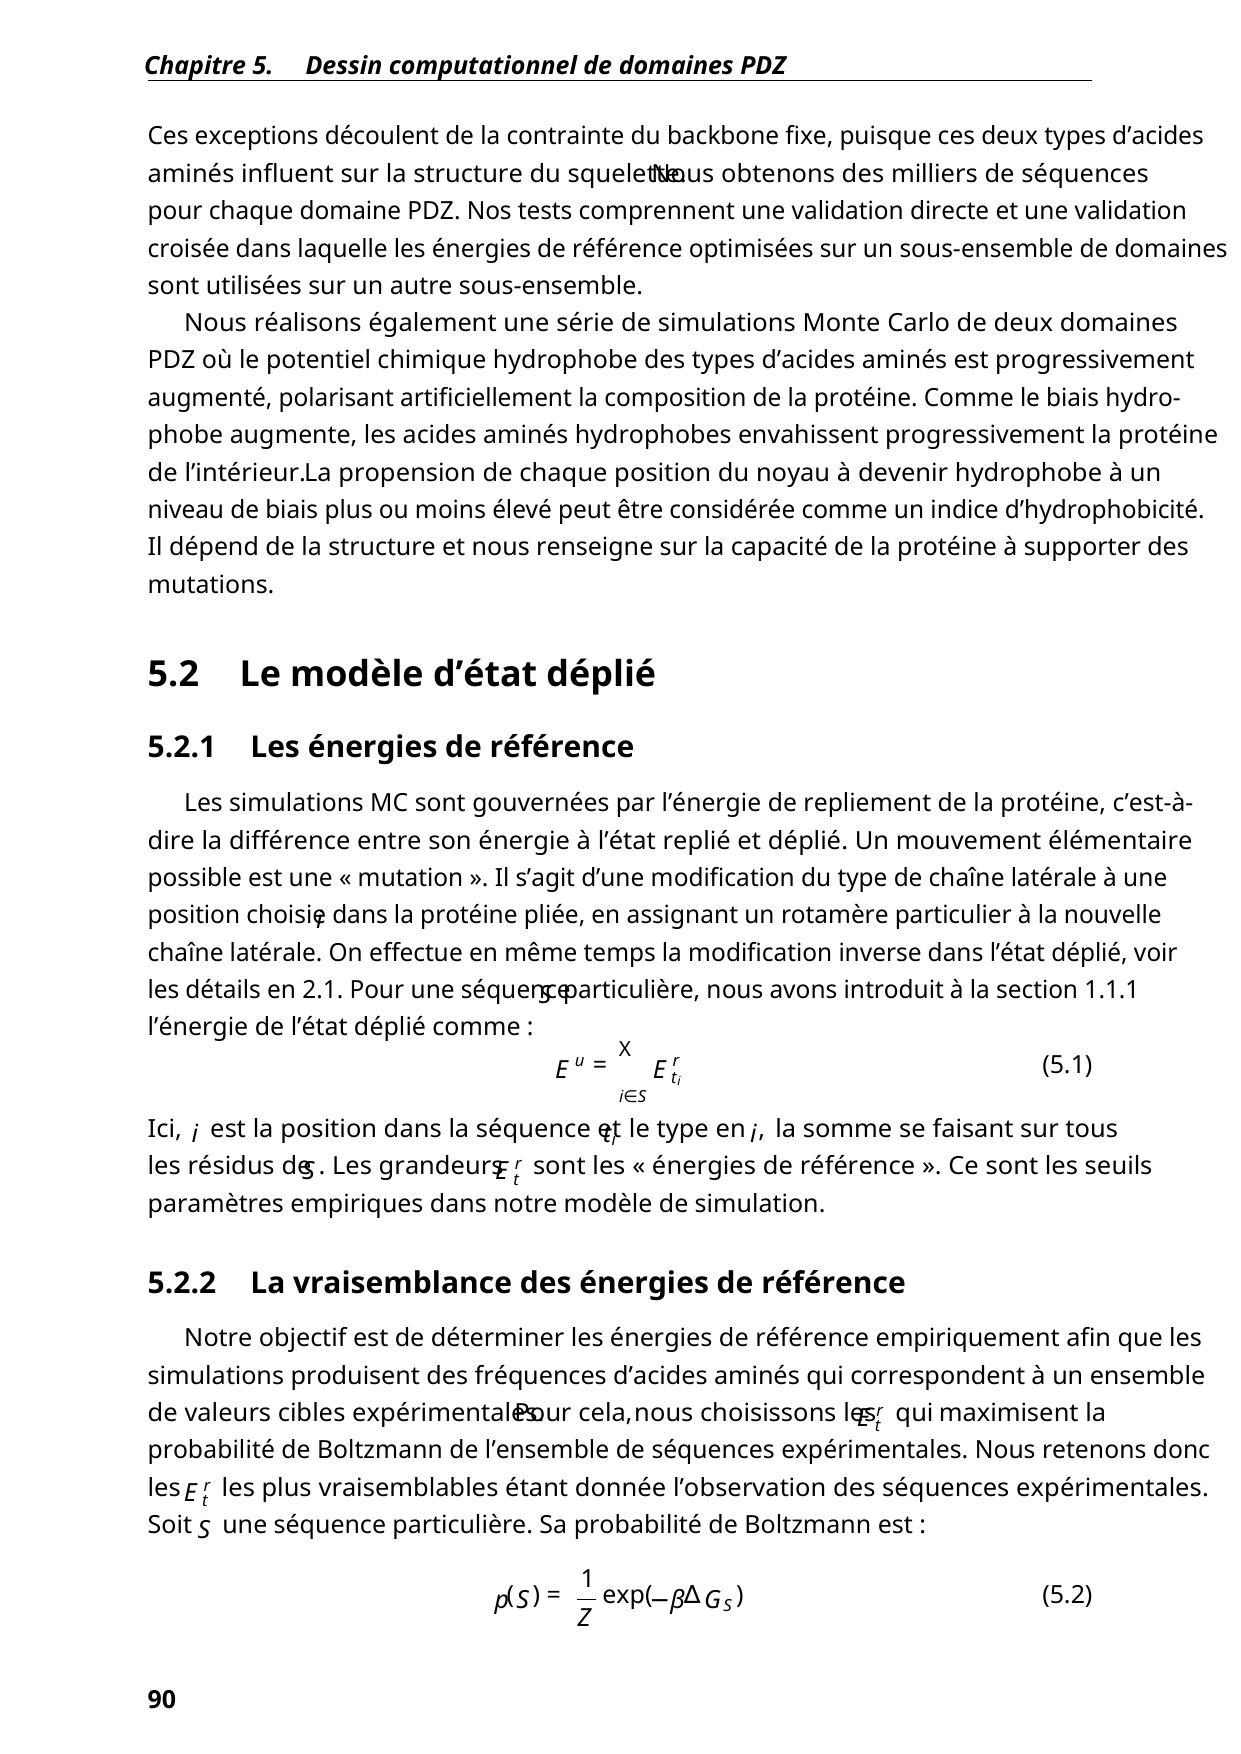

Chapitre 5.
Dessin computationnel de domaines PDZ
Ces exceptions découlent de la contrainte du backbone fixe, puisque ces deux types d’acides
aminés influent sur la structure du squelette.
Nous obtenons des milliers de séquences
pour chaque domaine PDZ. Nos tests comprennent une validation directe et une validation
croisée dans laquelle les énergies de référence optimisées sur un sous-ensemble de domaines
sont utilisées sur un autre sous-ensemble.
Nous réalisons également une série de simulations Monte Carlo de deux domaines
PDZ où le potentiel chimique hydrophobe des types d’acides aminés est progressivement
augmenté, polarisant artificiellement la composition de la protéine. Comme le biais hydro-
phobe augmente, les acides aminés hydrophobes envahissent progressivement la protéine
de l’intérieur.
La propension de chaque position du noyau à devenir hydrophobe à un
niveau de biais plus ou moins élevé peut être considérée comme un indice d’hydrophobicité.
Il dépend de la structure et nous renseigne sur la capacité de la protéine à supporter des
mutations.
5.2
Le modèle d’état déplié
5.2.1
Les énergies de référence
Les simulations MC sont gouvernées par l’énergie de repliement de la protéine, c’est-à-
dire la différence entre son énergie à l’état replié et déplié. Un mouvement élémentaire
possible est une « mutation ». Il s’agit d’une modification du type de chaîne latérale à une
position choisie
dans la protéine pliée, en assignant un rotamère particulier à la nouvelle
i
chaîne latérale. On effectue en même temps la modification inverse dans l’état déplié, voir
les détails en 2.1. Pour une séquence
particulière, nous avons introduit à la section 1.1.1
S
l’énergie de l’état déplié comme :
X
=
(5.1)
u
r
E
E
t
i
i∈S
Ici,
est la position dans la séquence et
le type en
,
la somme se faisant sur tous
i
t
i
i
les résidus de
. Les grandeurs
sont les « énergies de référence ». Ce sont les seuils
r
S
E
t
paramètres empiriques dans notre modèle de simulation.
5.2.2
La vraisemblance des énergies de référence
Notre objectif est de déterminer les énergies de référence empiriquement afin que les
simulations produisent des fréquences d’acides aminés qui correspondent à un ensemble
de valeurs cibles expérimentales.
Pour cela,
nous choisissons les
qui
maximisent la
r
E
t
probabilité de Boltzmann de l’ensemble de séquences expérimentales. Nous retenons donc
les
les plus vraisemblables étant donnée l’observation des séquences expérimentales.
r
E
t
Soit
une séquence particulière. Sa probabilité de Boltzmann est :
S
1
(
) =
exp(
∆
)
(5.2)
p
S
−β
G
S
Z
90